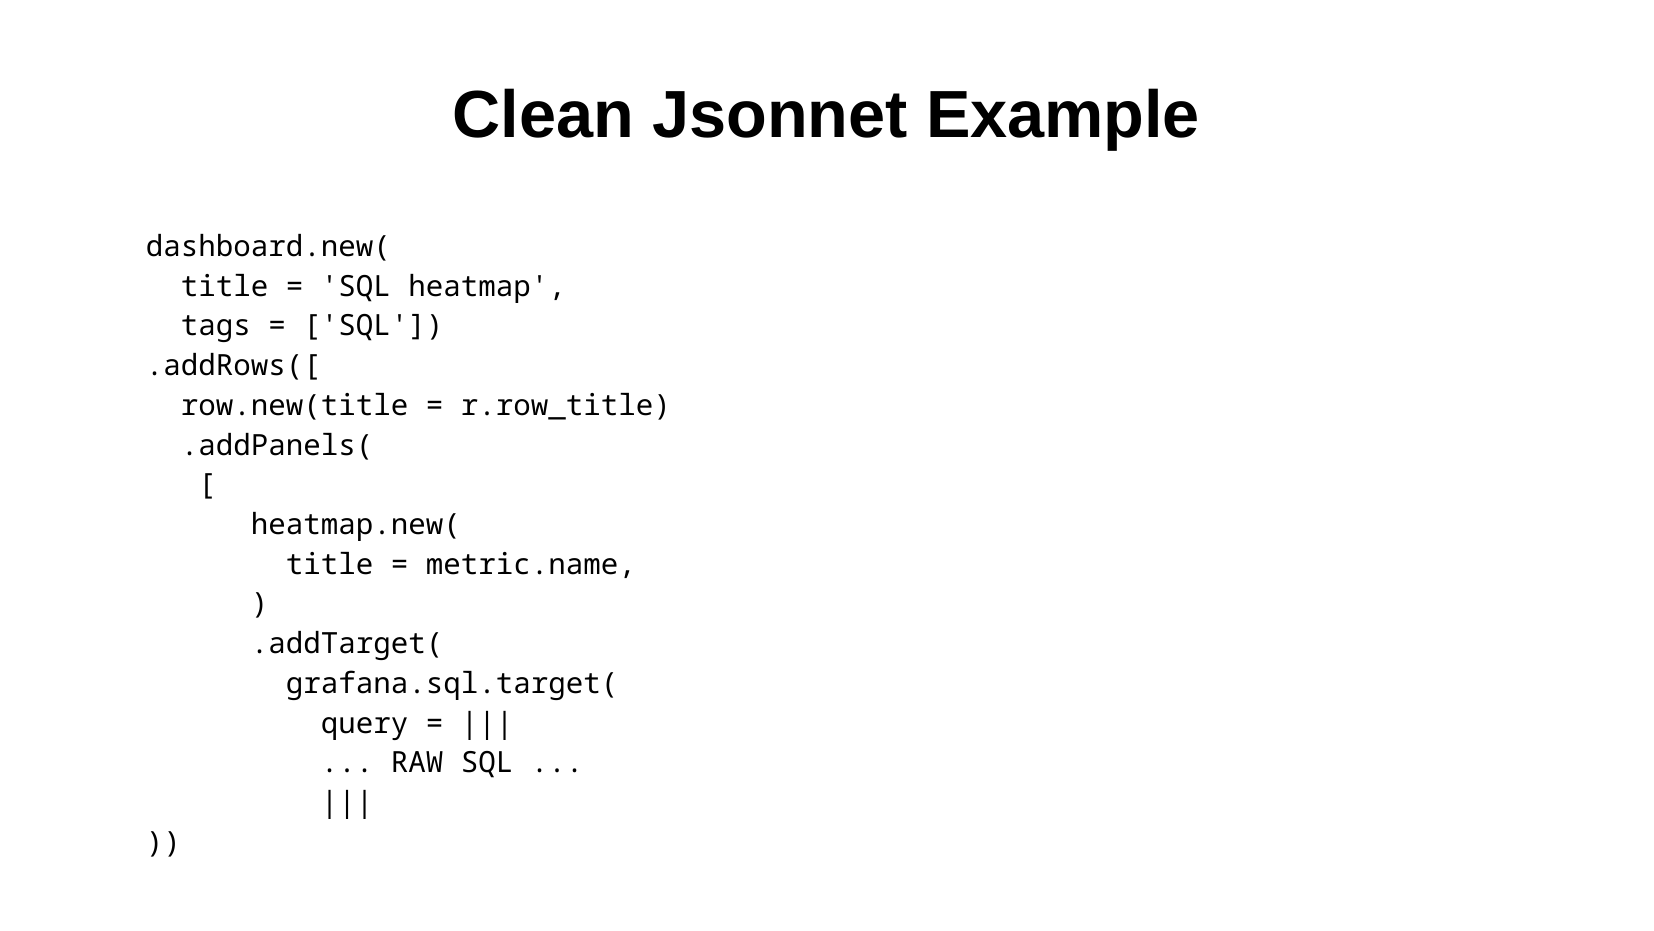

# Clean Jsonnet Example
dashboard.new(
 title = 'SQL heatmap',
 tags = ['SQL'])
.addRows([
 row.new(title = r.row_title)
 .addPanels(
 [
 heatmap.new(
 title = metric.name,
 )
 .addTarget(
 grafana.sql.target(
 query = |||
 ... RAW SQL ...
 |||
))